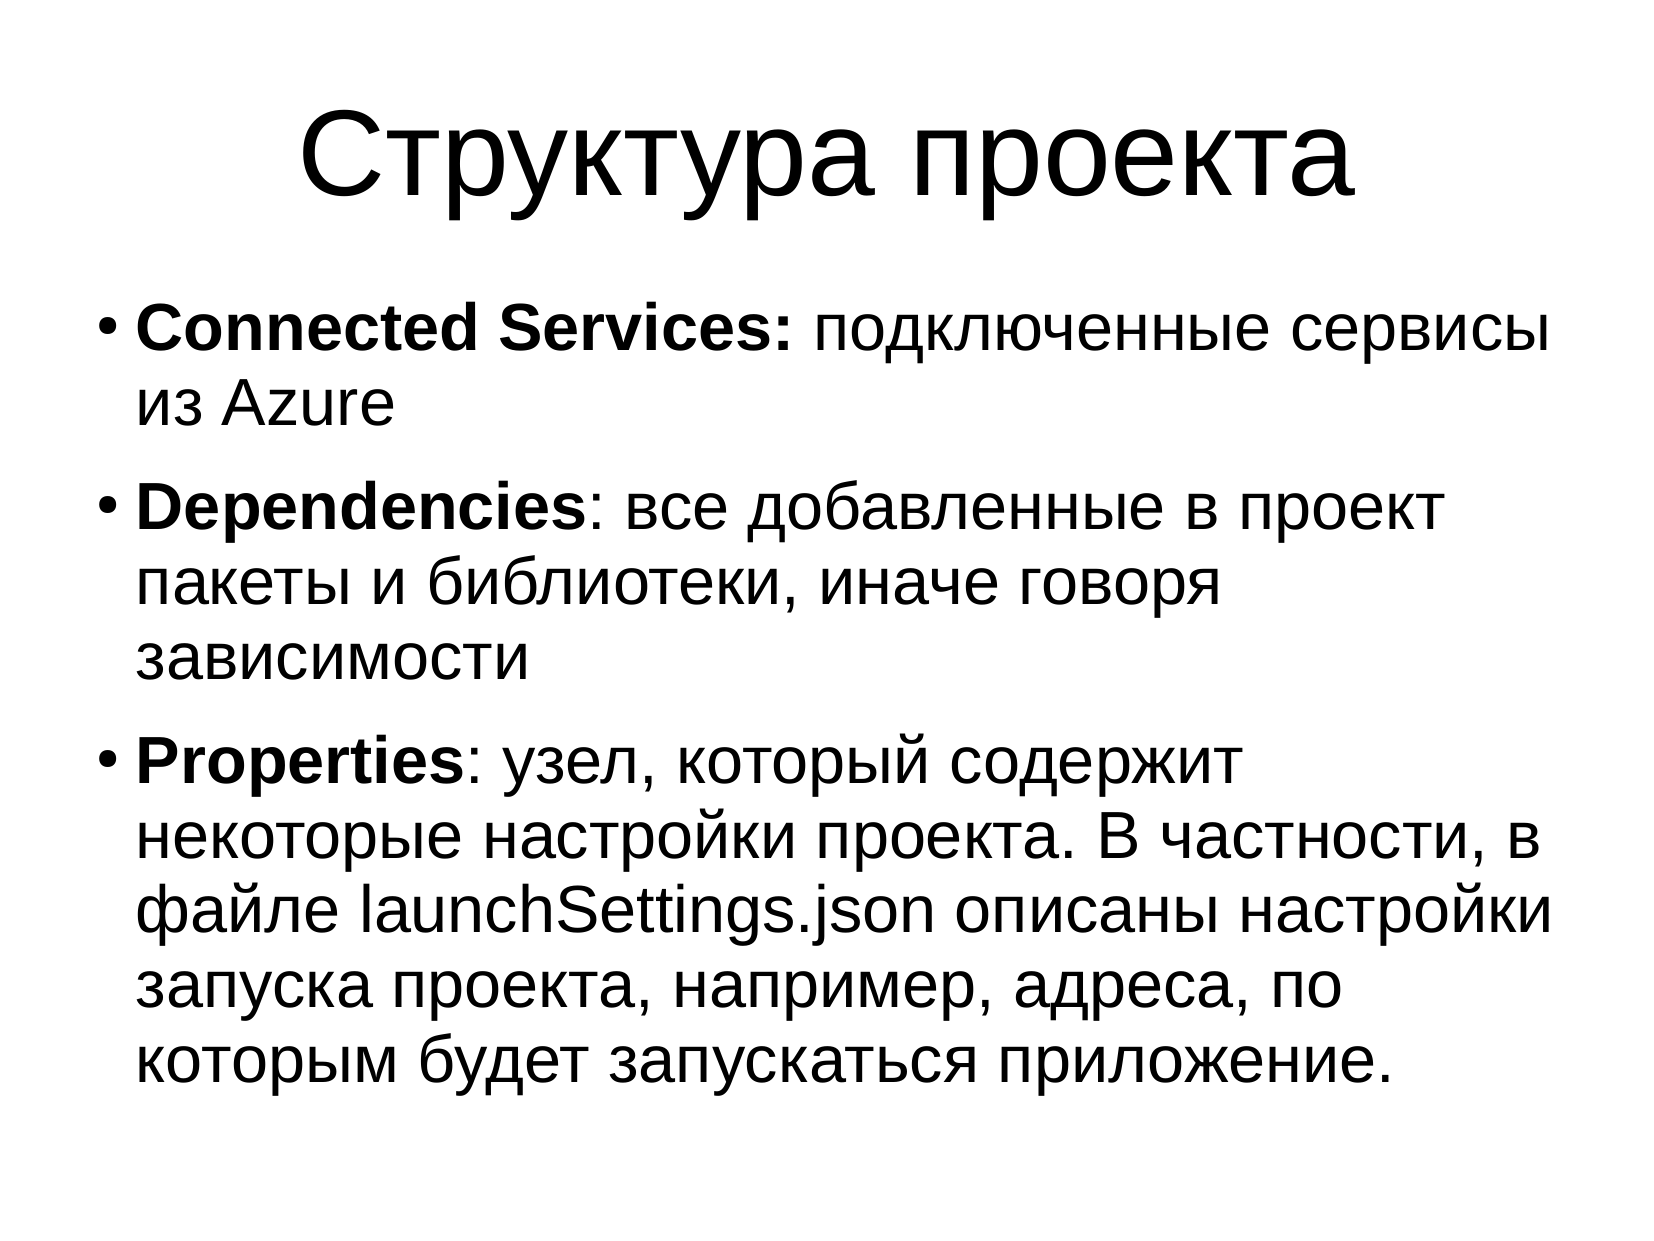

# Структура проекта
Connected Services: подключенные сервисы из Azure
Dependencies: все добавленные в проект пакеты и библиотеки, иначе говоря зависимости
Properties: узел, который содержит некоторые настройки проекта. В частности, в файле launchSettings.json описаны настройки запуска проекта, например, адреса, по которым будет запускаться приложение.